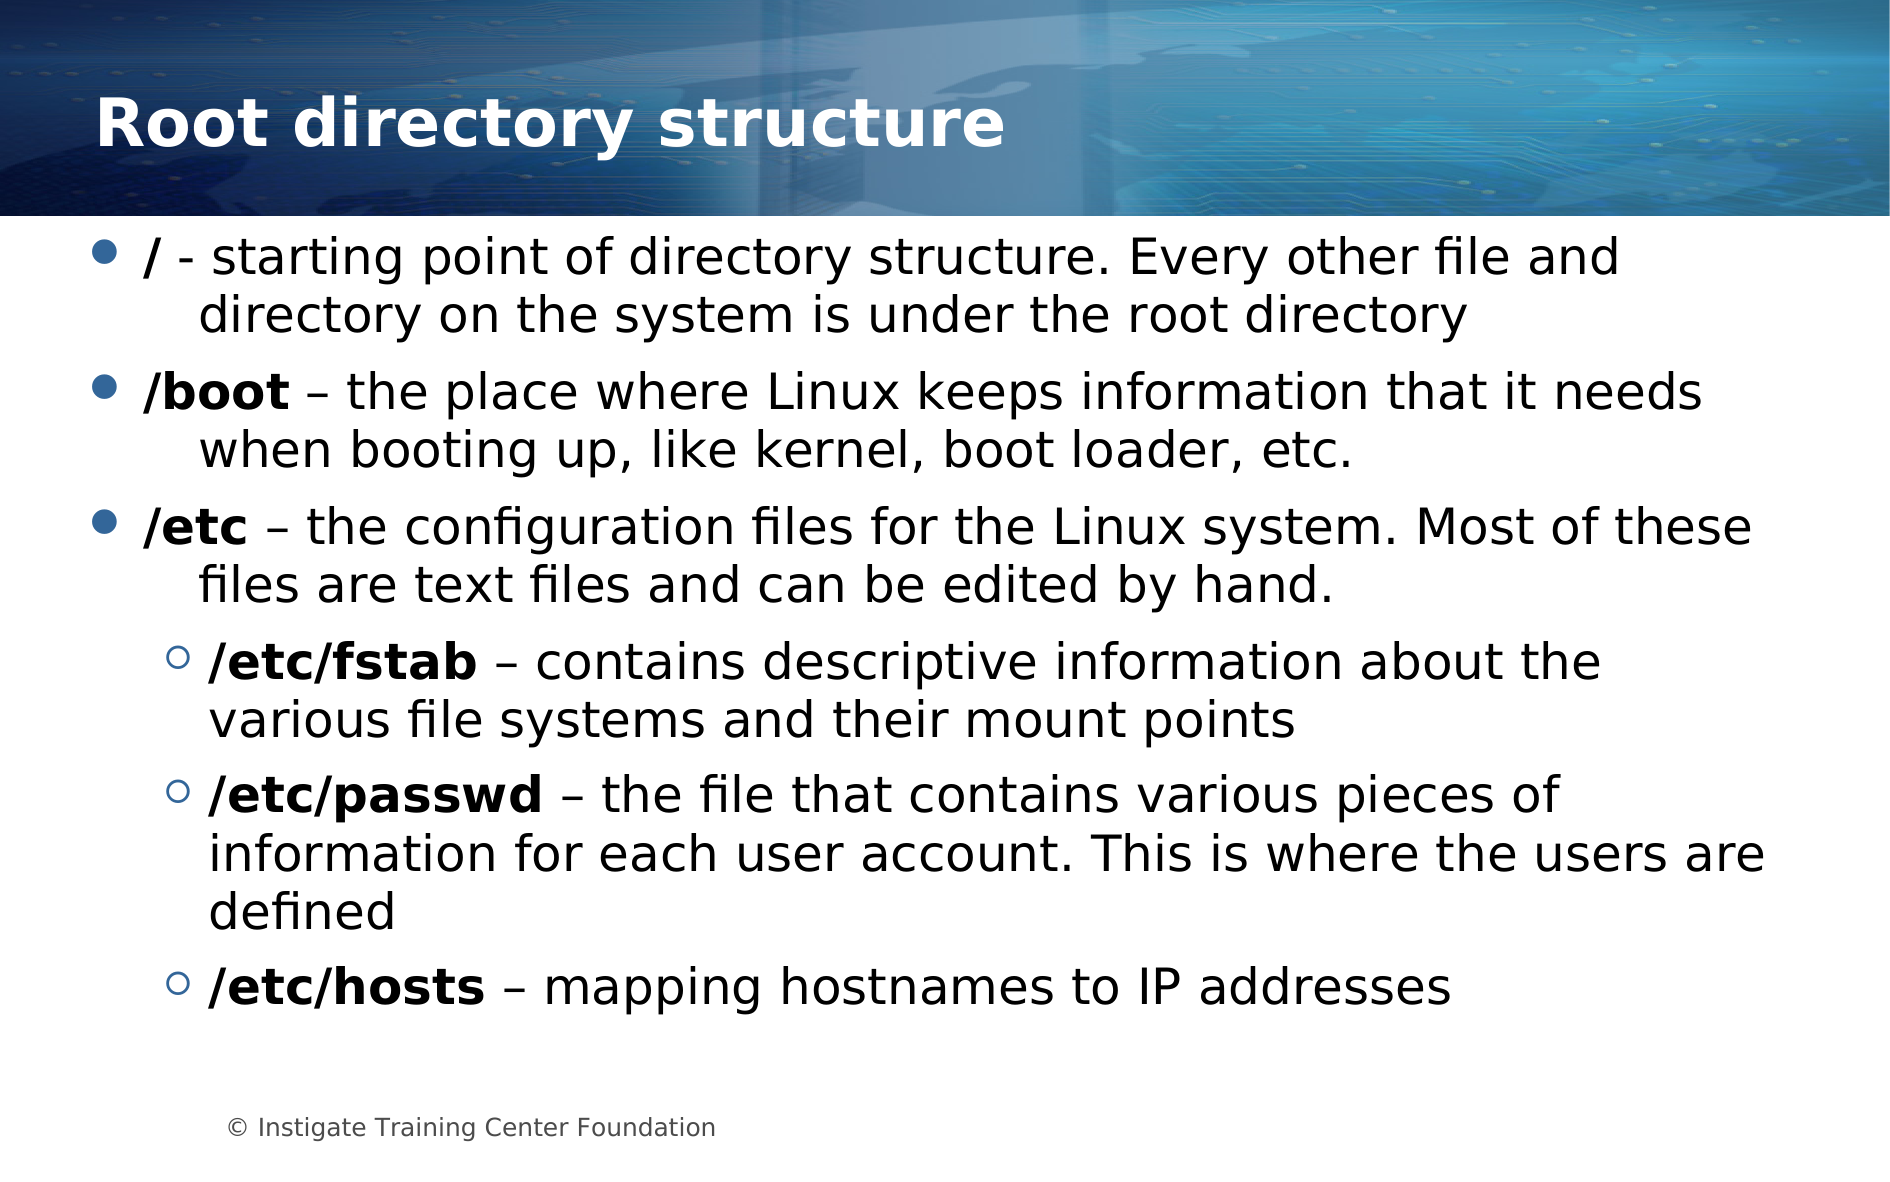

# Root directory structure
/ - starting point of directory structure. Every other file and directory on the system is under the root directory
/boot – the place where Linux keeps information that it needs when booting up, like kernel, boot loader, etc.
/etc – the configuration files for the Linux system. Most of these files are text files and can be edited by hand.
/etc/fstab – contains descriptive information about the various file systems and their mount points
/etc/passwd – the file that contains various pieces of information for each user account. This is where the users are defined
/etc/hosts – mapping hostnames to IP addresses